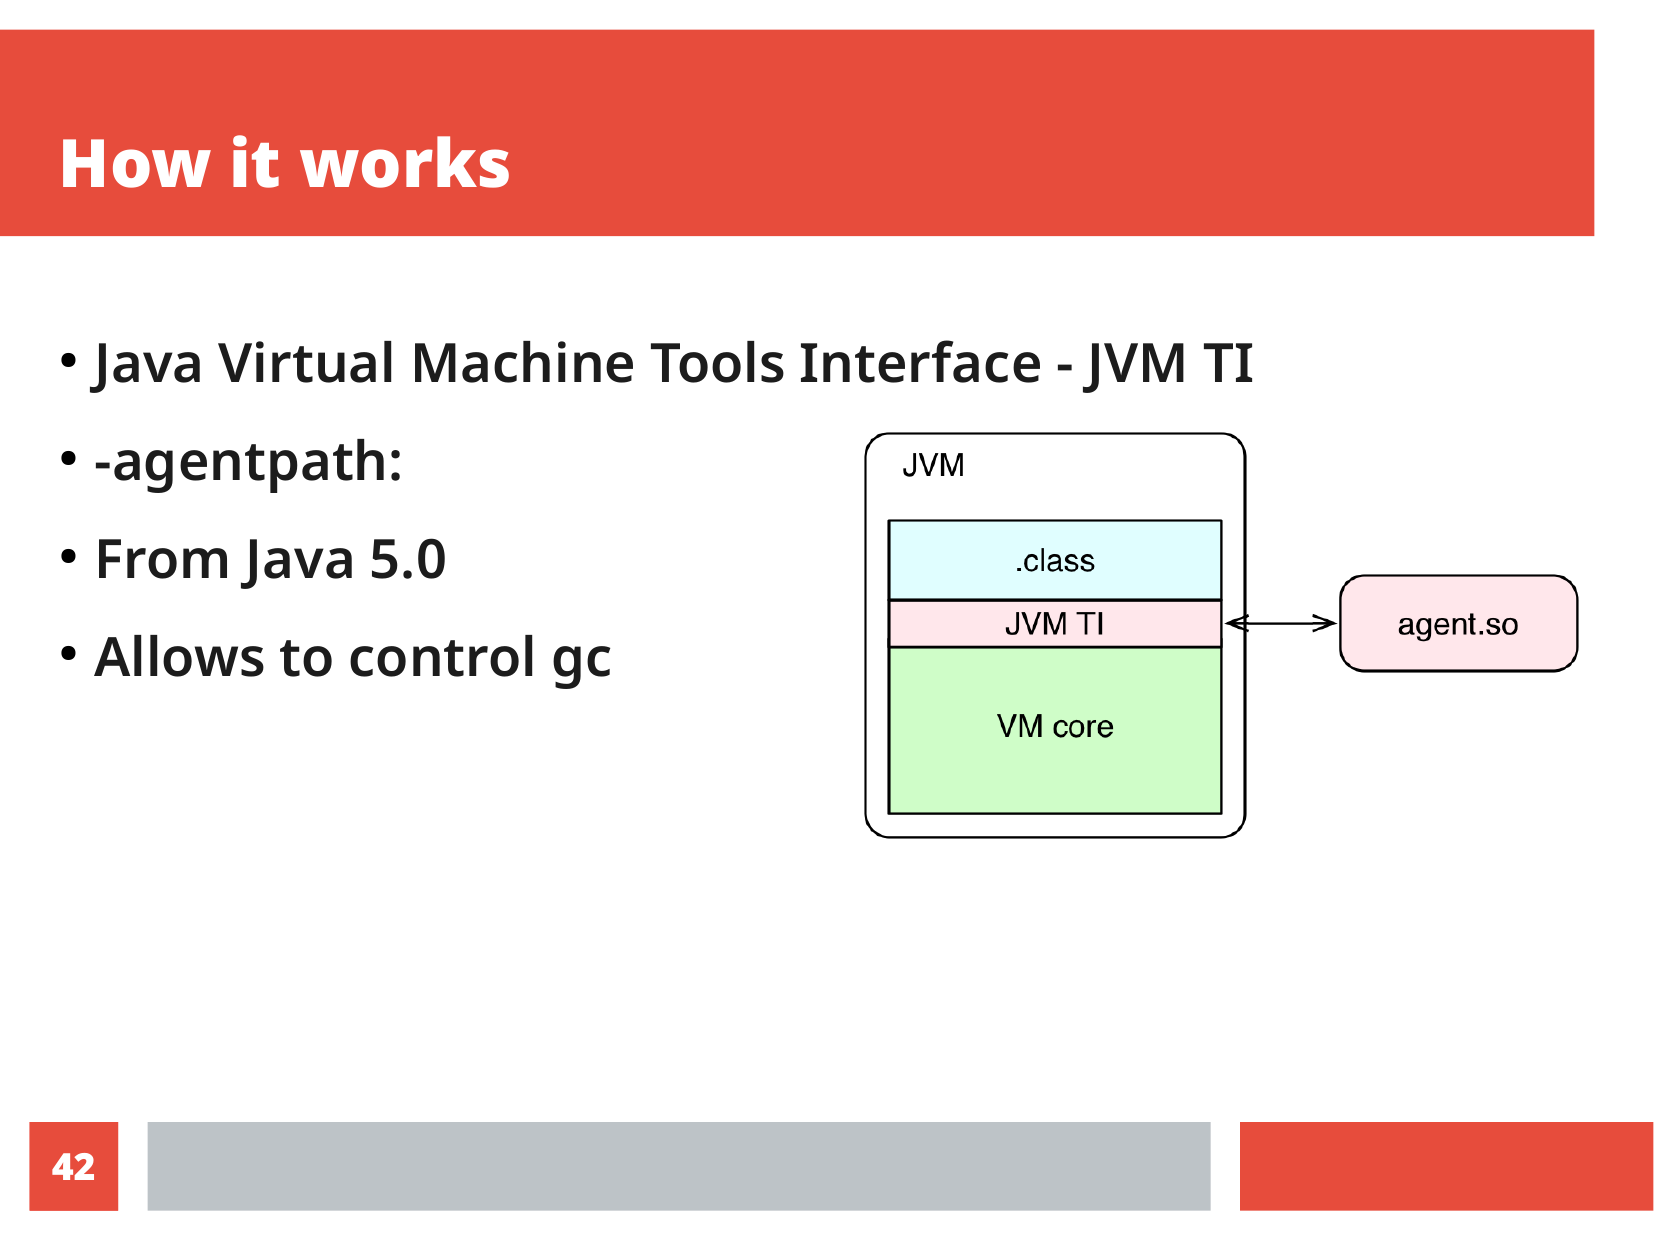

# How it works
Java Virtual Machine Tools Interface - JVM TI
-agentpath:
From Java 5.0
Allows to control gc
42